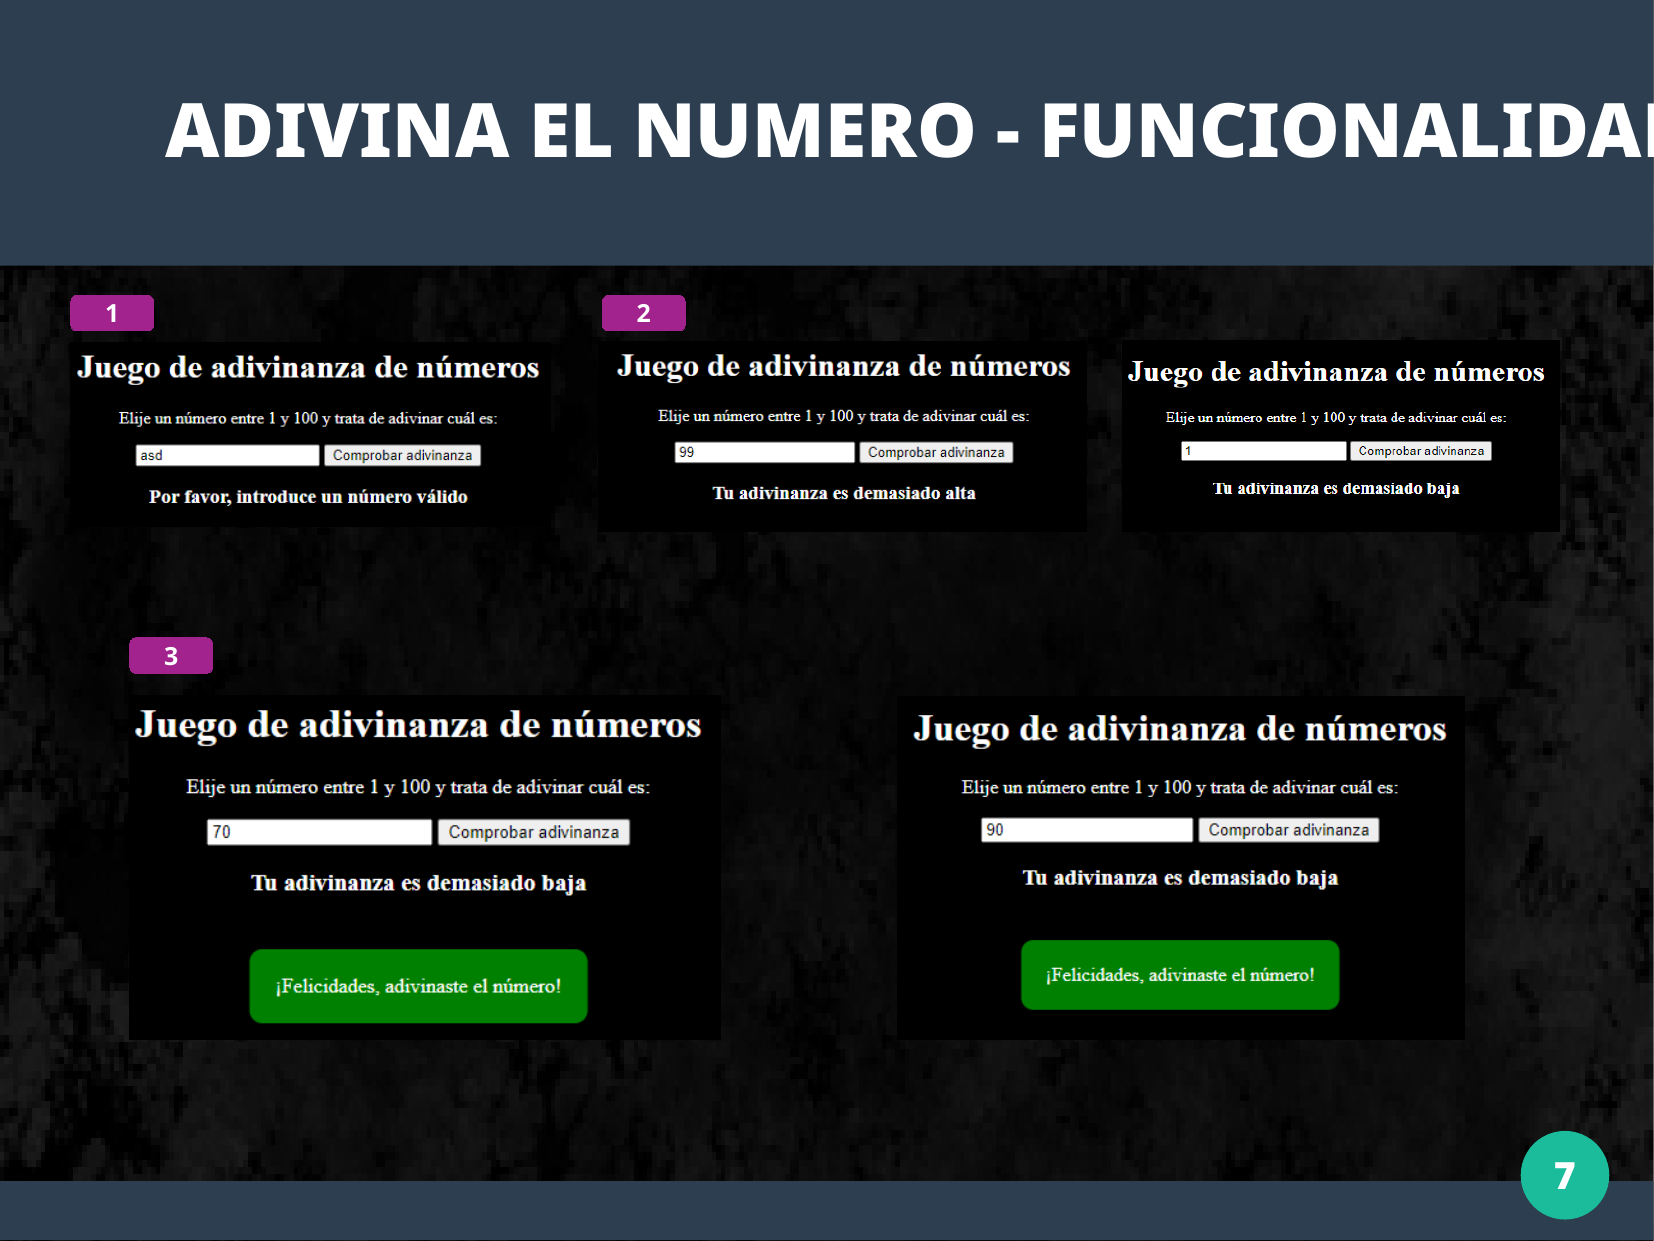

# ADIVINA EL NUMERO - FUNCIONALIDAD
1
2
3
7